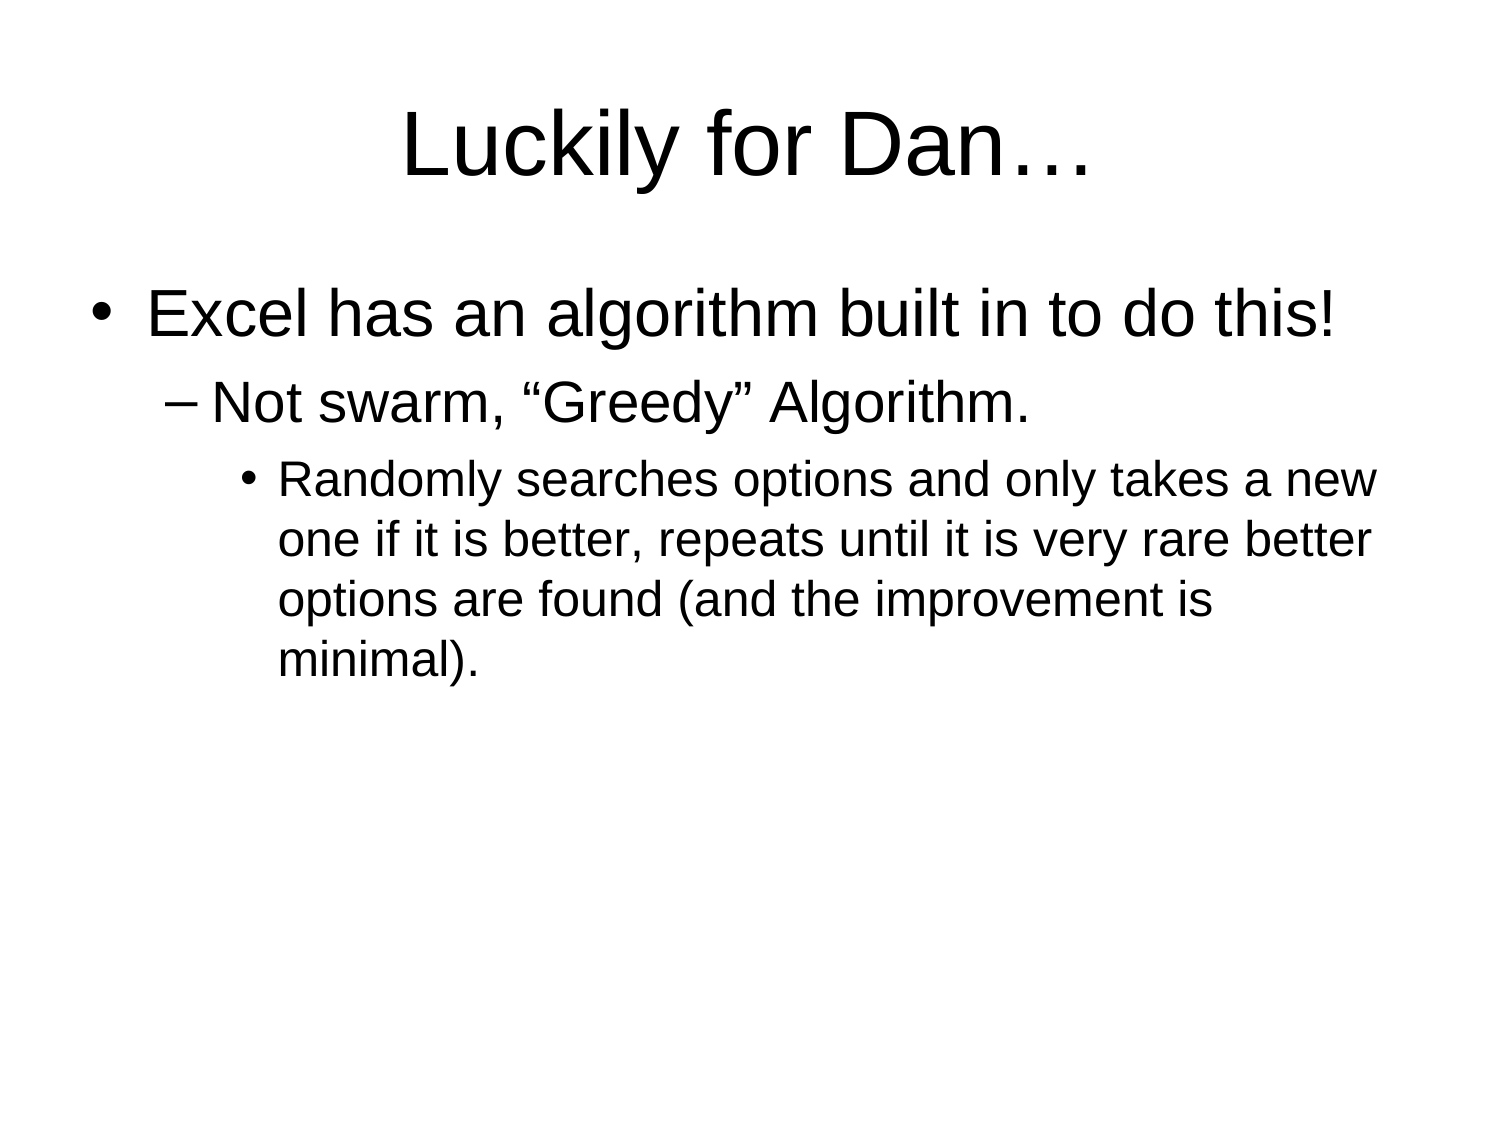

# Luckily for Dan…
Excel has an algorithm built in to do this!
Not swarm, “Greedy” Algorithm.
Randomly searches options and only takes a new one if it is better, repeats until it is very rare better options are found (and the improvement is minimal).